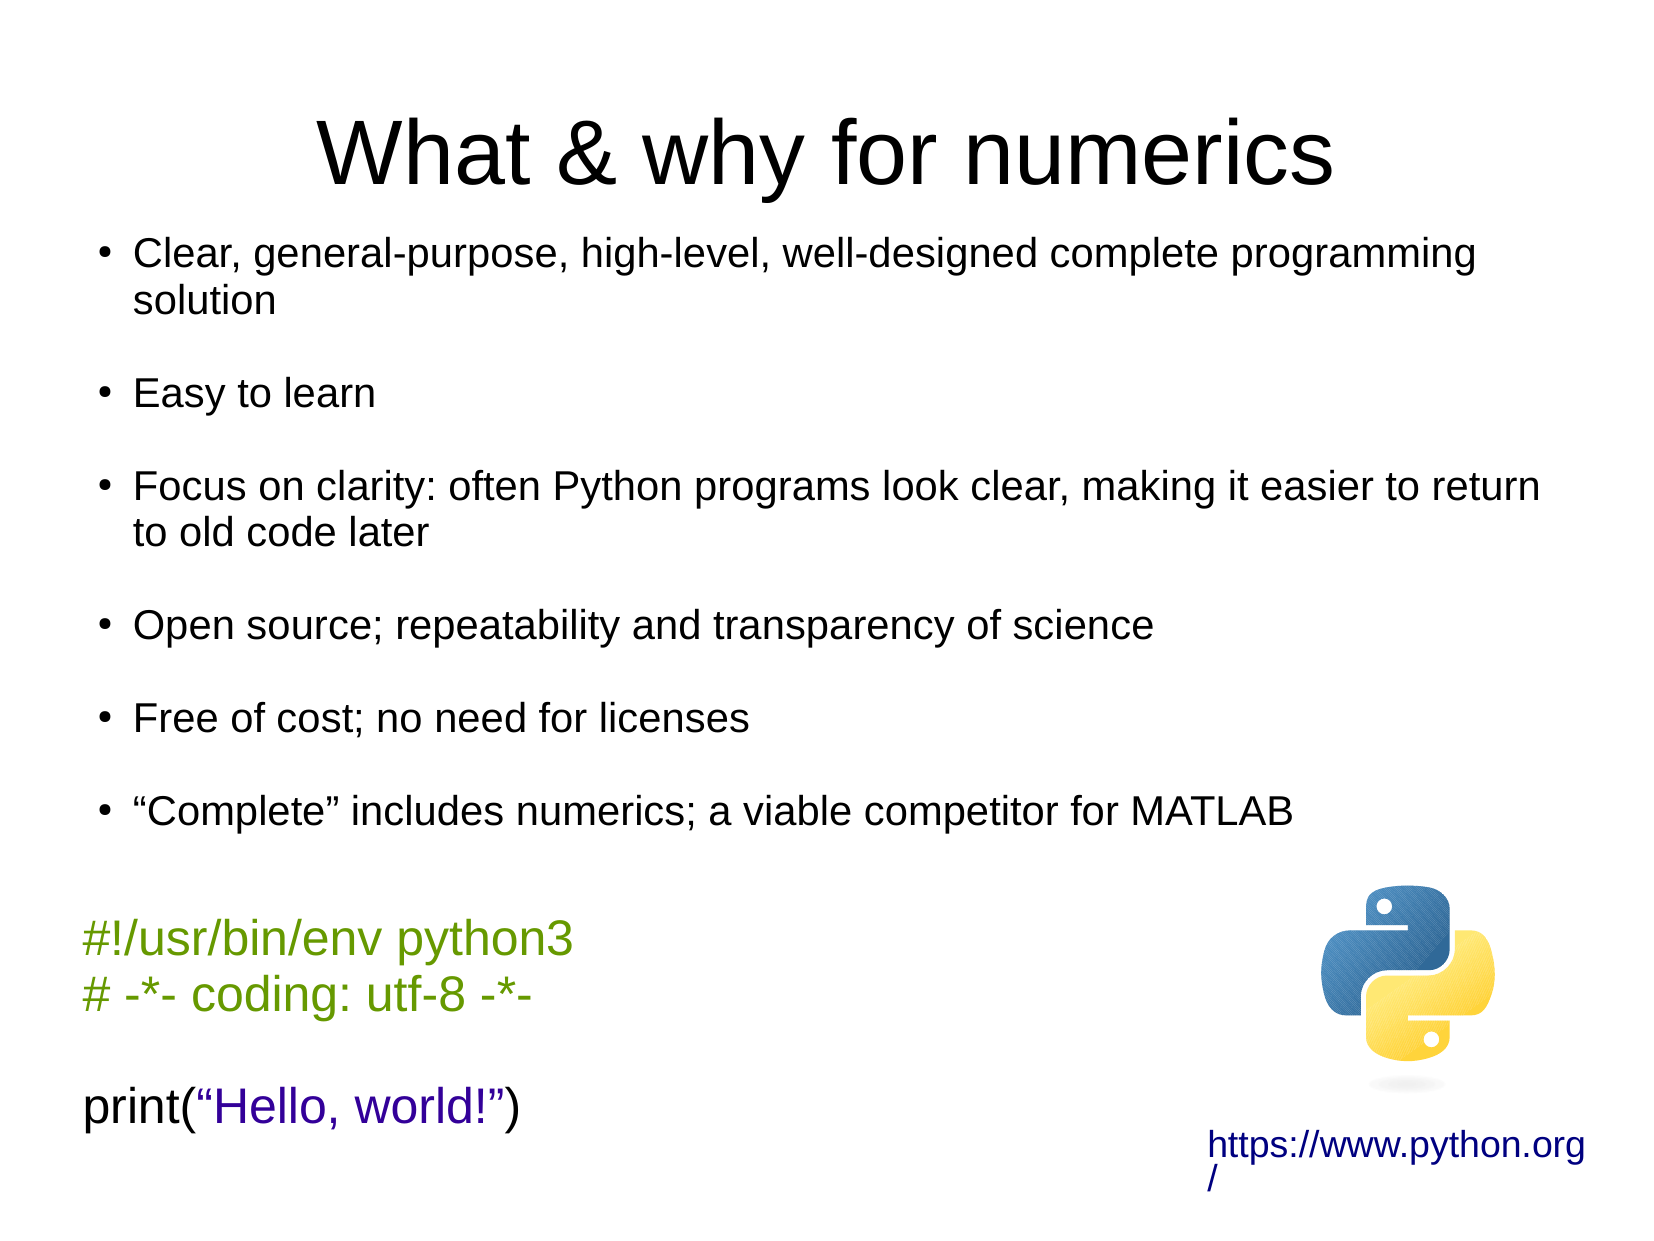

# What & why for numerics
Clear, general-purpose, high-level, well-designed complete programming solution
Easy to learn
Focus on clarity: often Python programs look clear, making it easier to return to old code later
Open source; repeatability and transparency of science
Free of cost; no need for licenses
“Complete” includes numerics; a viable competitor for MATLAB
#!/usr/bin/env python3
# -*- coding: utf-8 -*-
print(“Hello, world!”)
https://www.python.org/